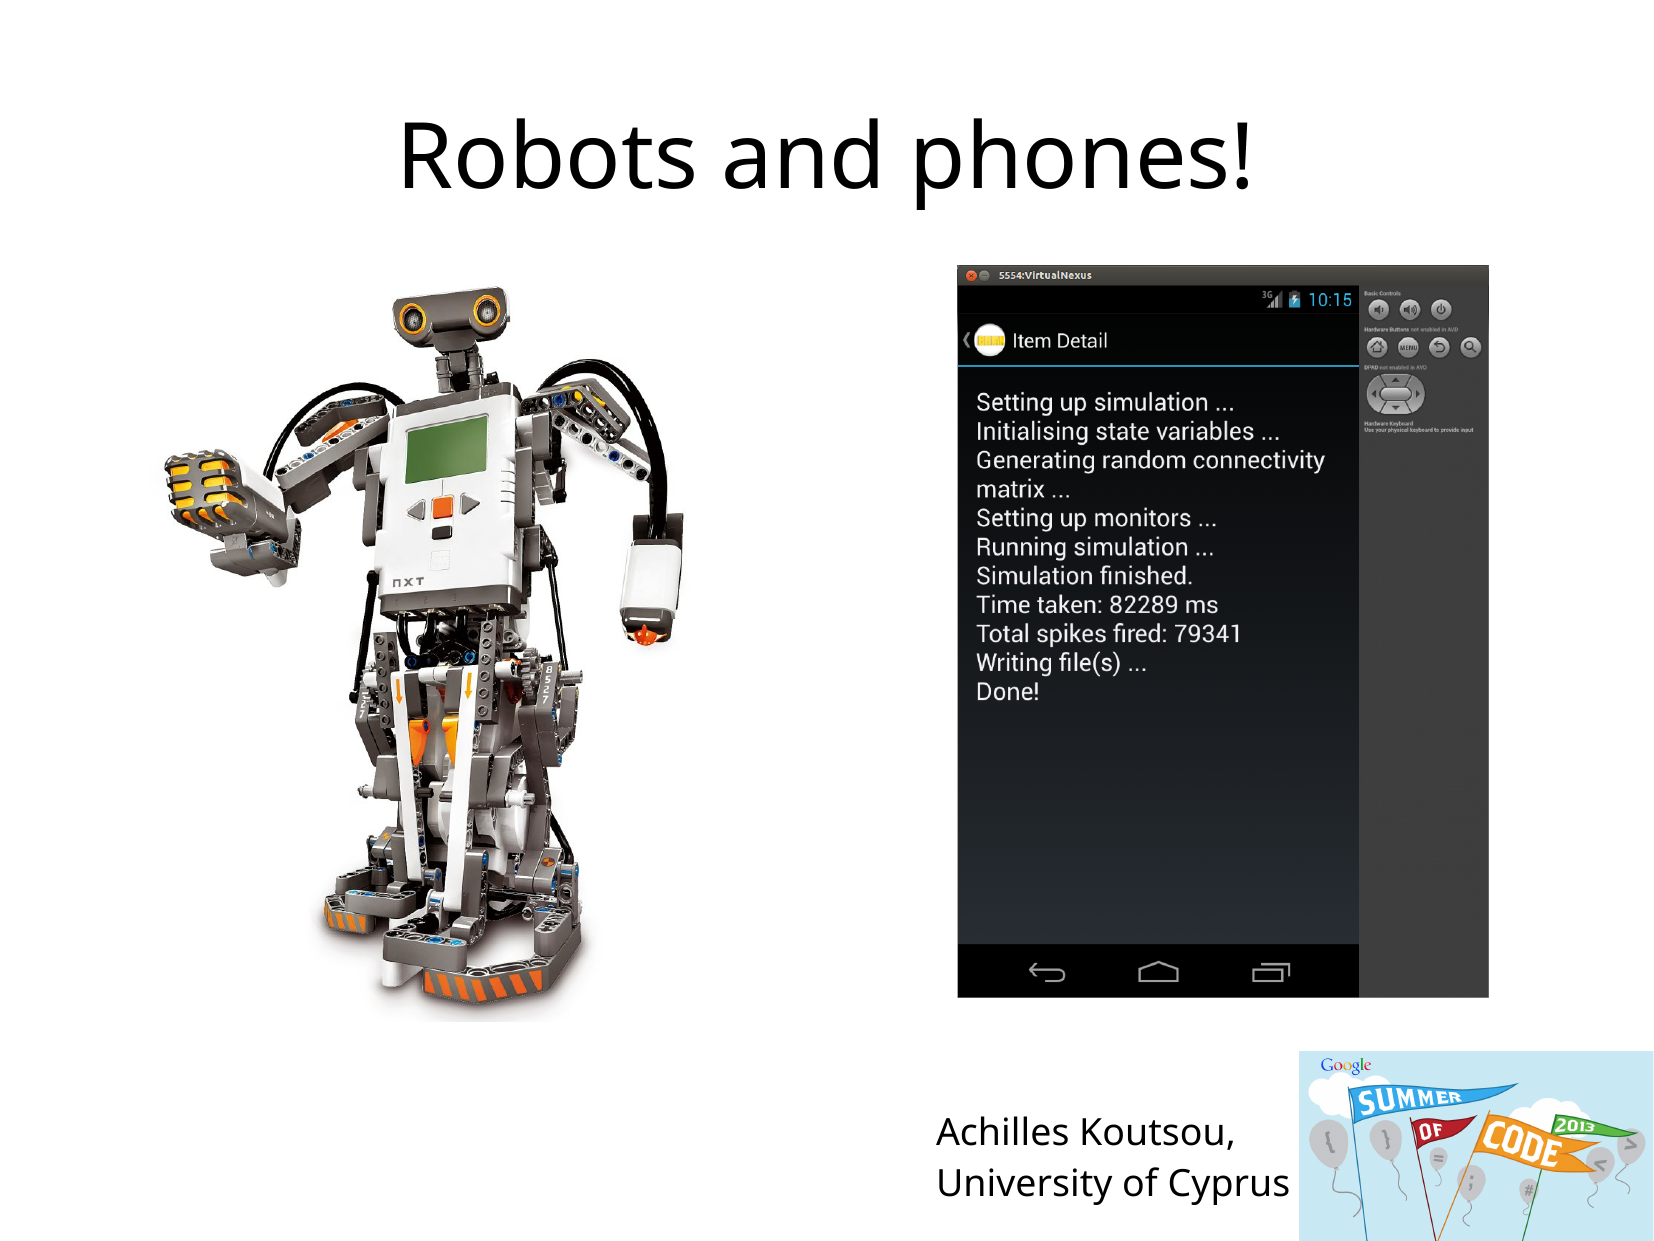

# Robots and phones!
Achilles Koutsou,
University of Cyprus